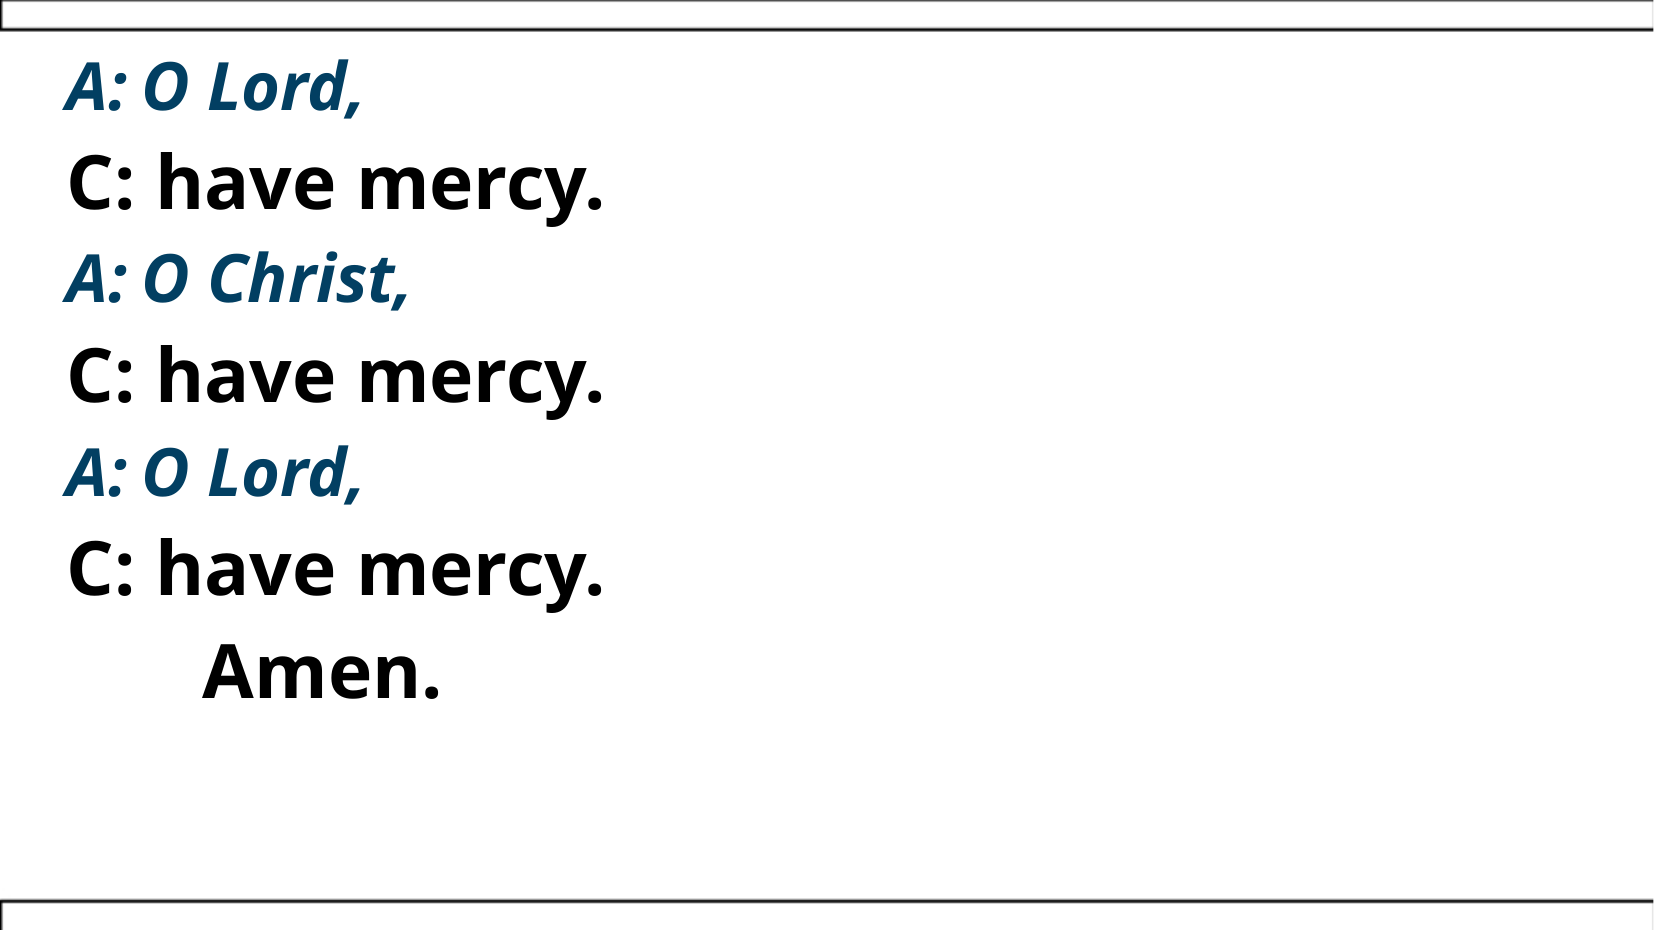

A:	O Lord,
C: have mercy.
A:	O Christ,
C: have mercy.
A:	O Lord,
C: have mercy.
 Amen.